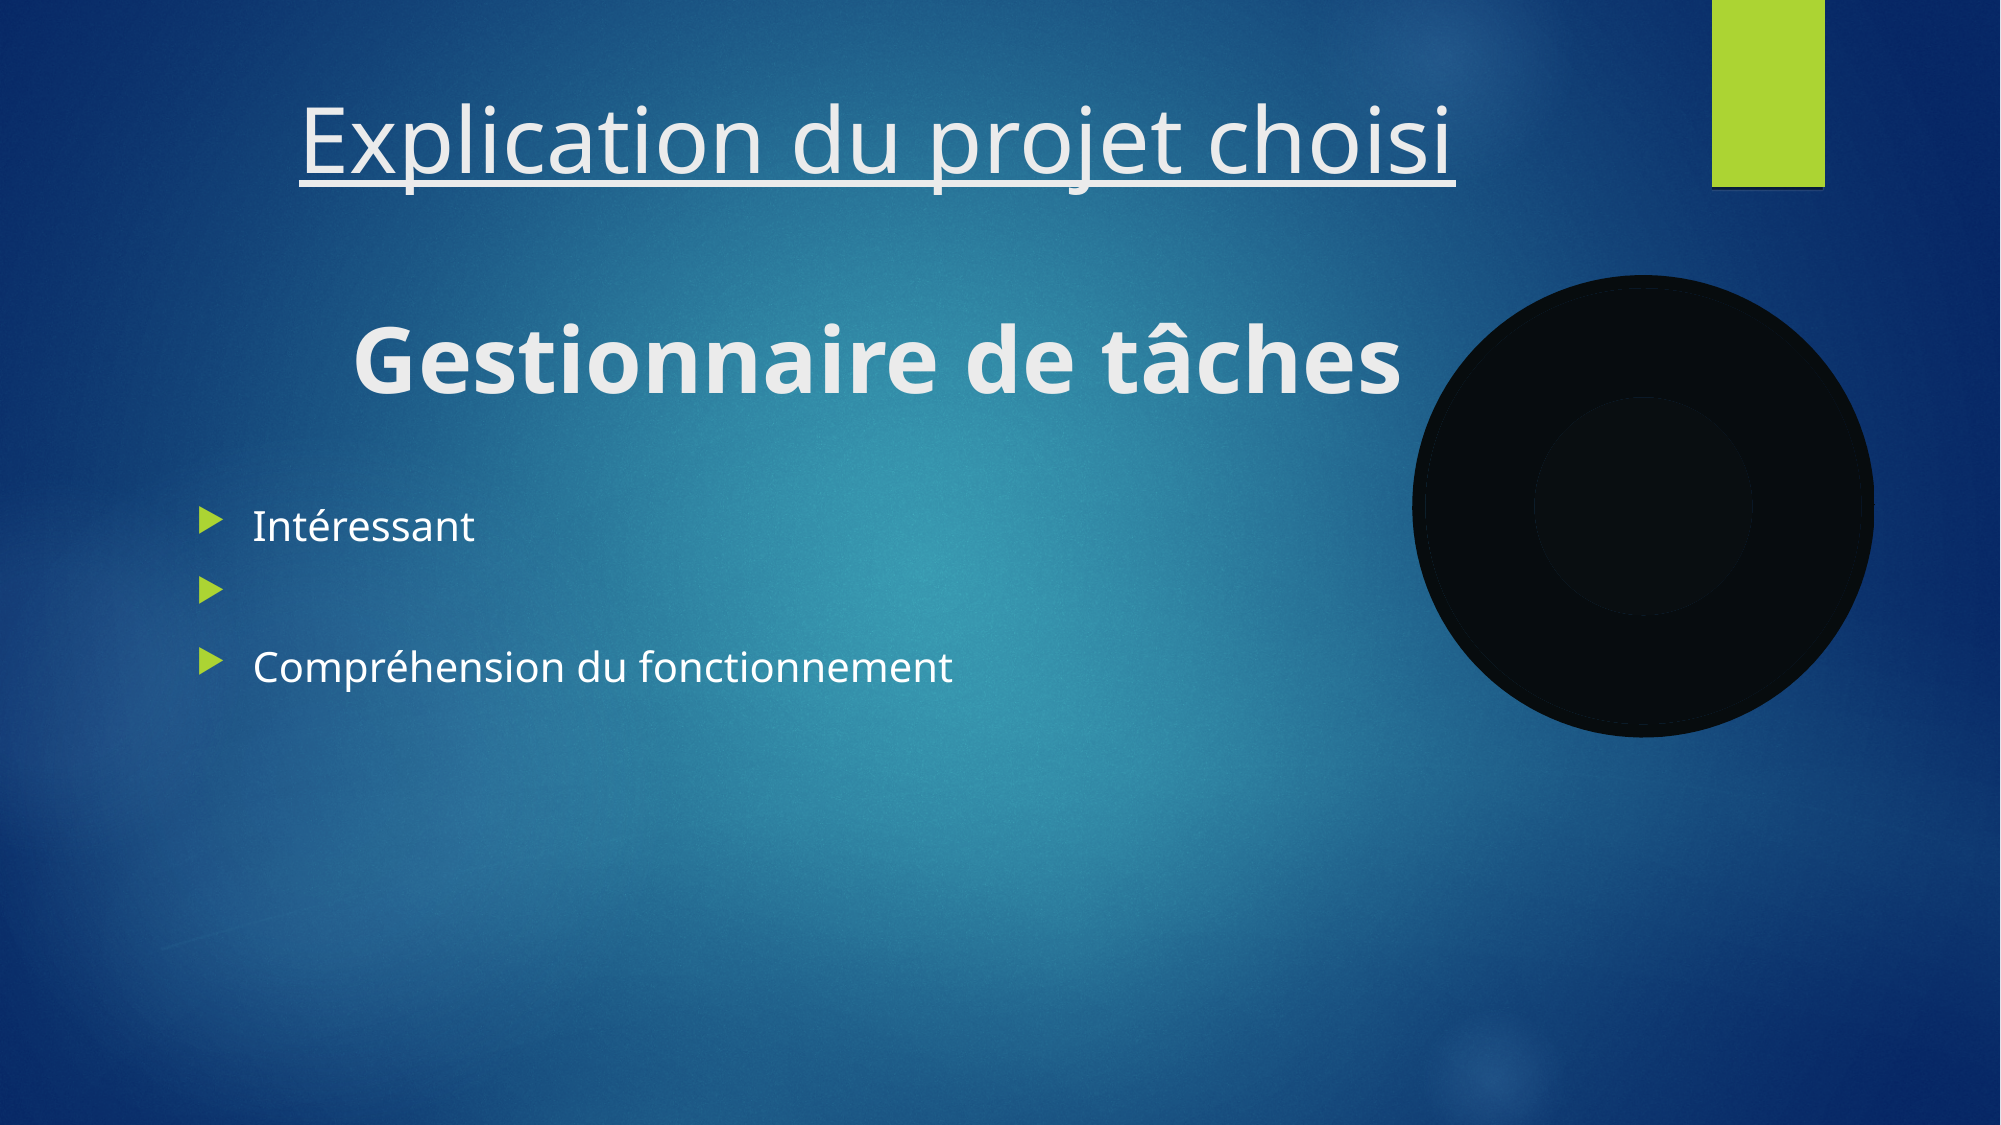

# Explication du projet choisi Gestionnaire de tâches
Intéressant
Compréhension du fonctionnement